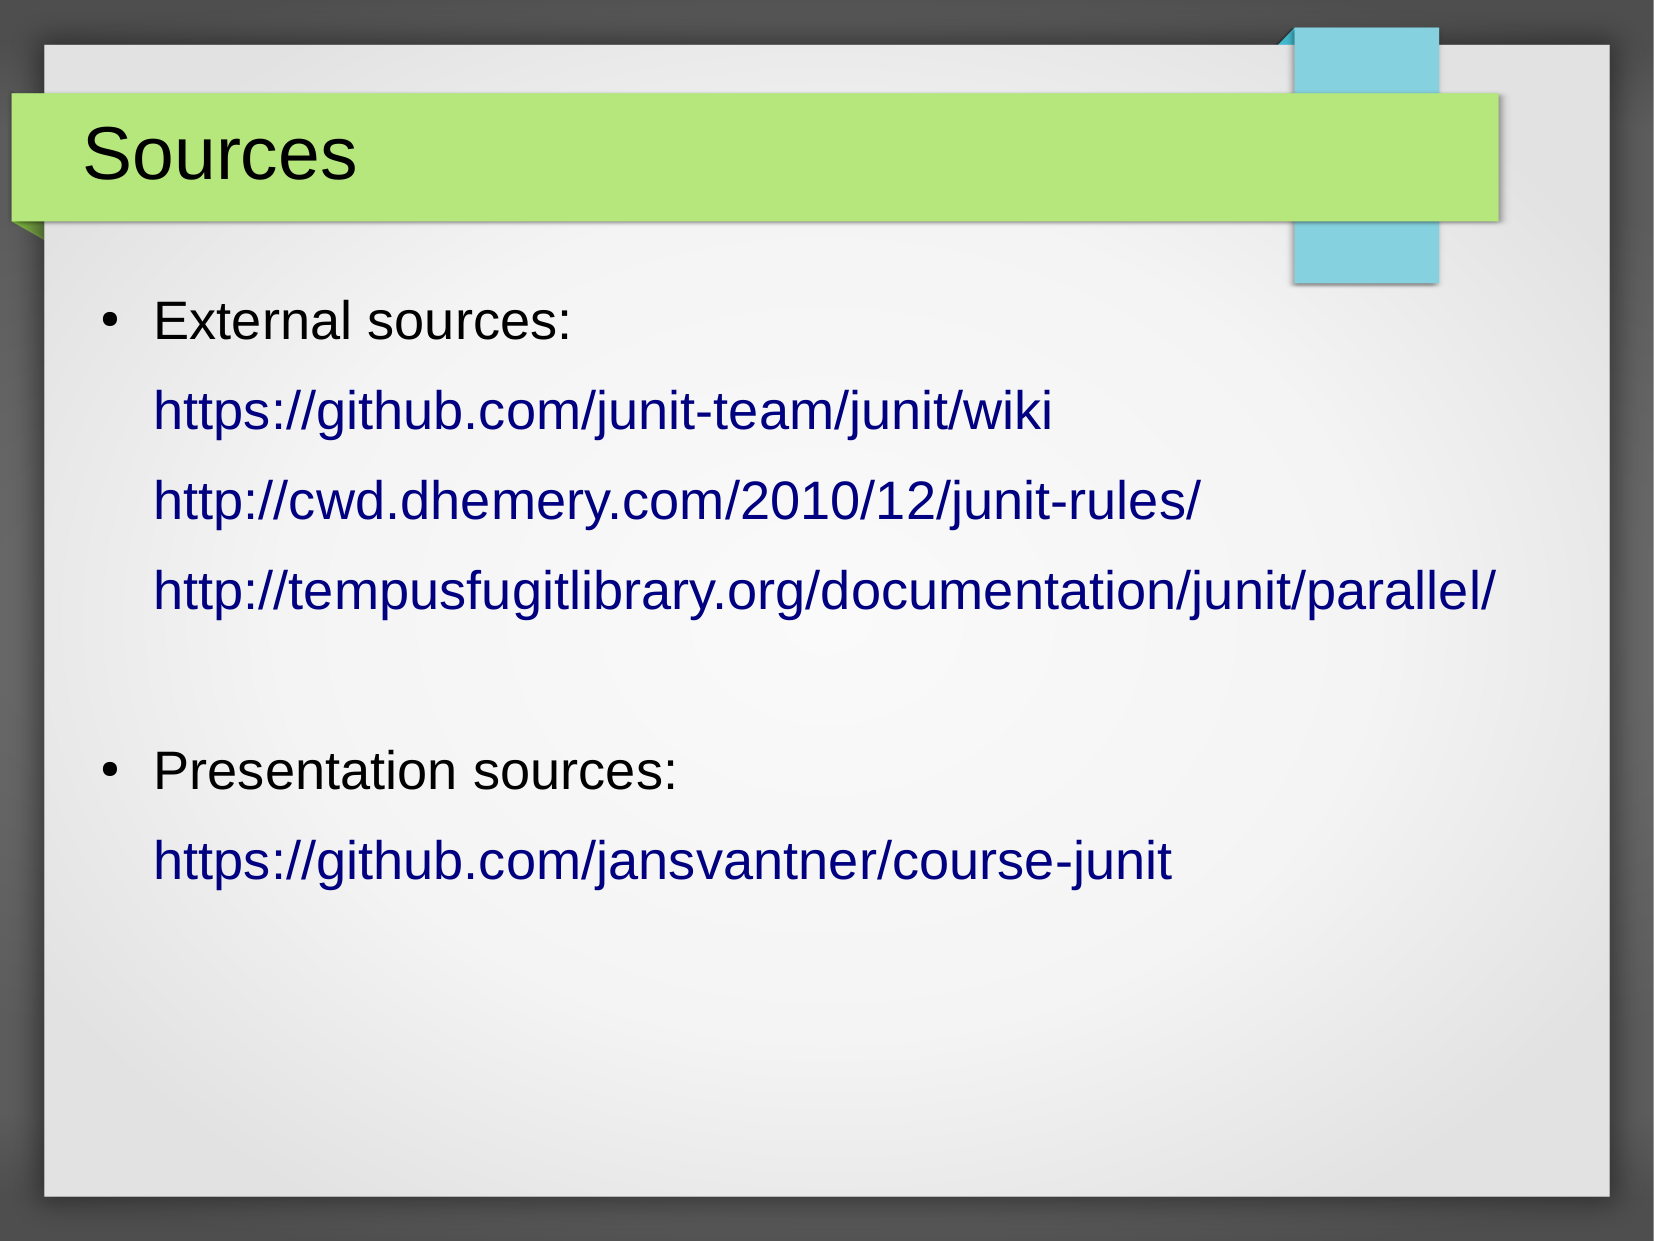

# Sources
External sources:
https://github.com/junit-team/junit/wiki
http://cwd.dhemery.com/2010/12/junit-rules/
http://tempusfugitlibrary.org/documentation/junit/parallel/
Presentation sources:
https://github.com/jansvantner/course-junit